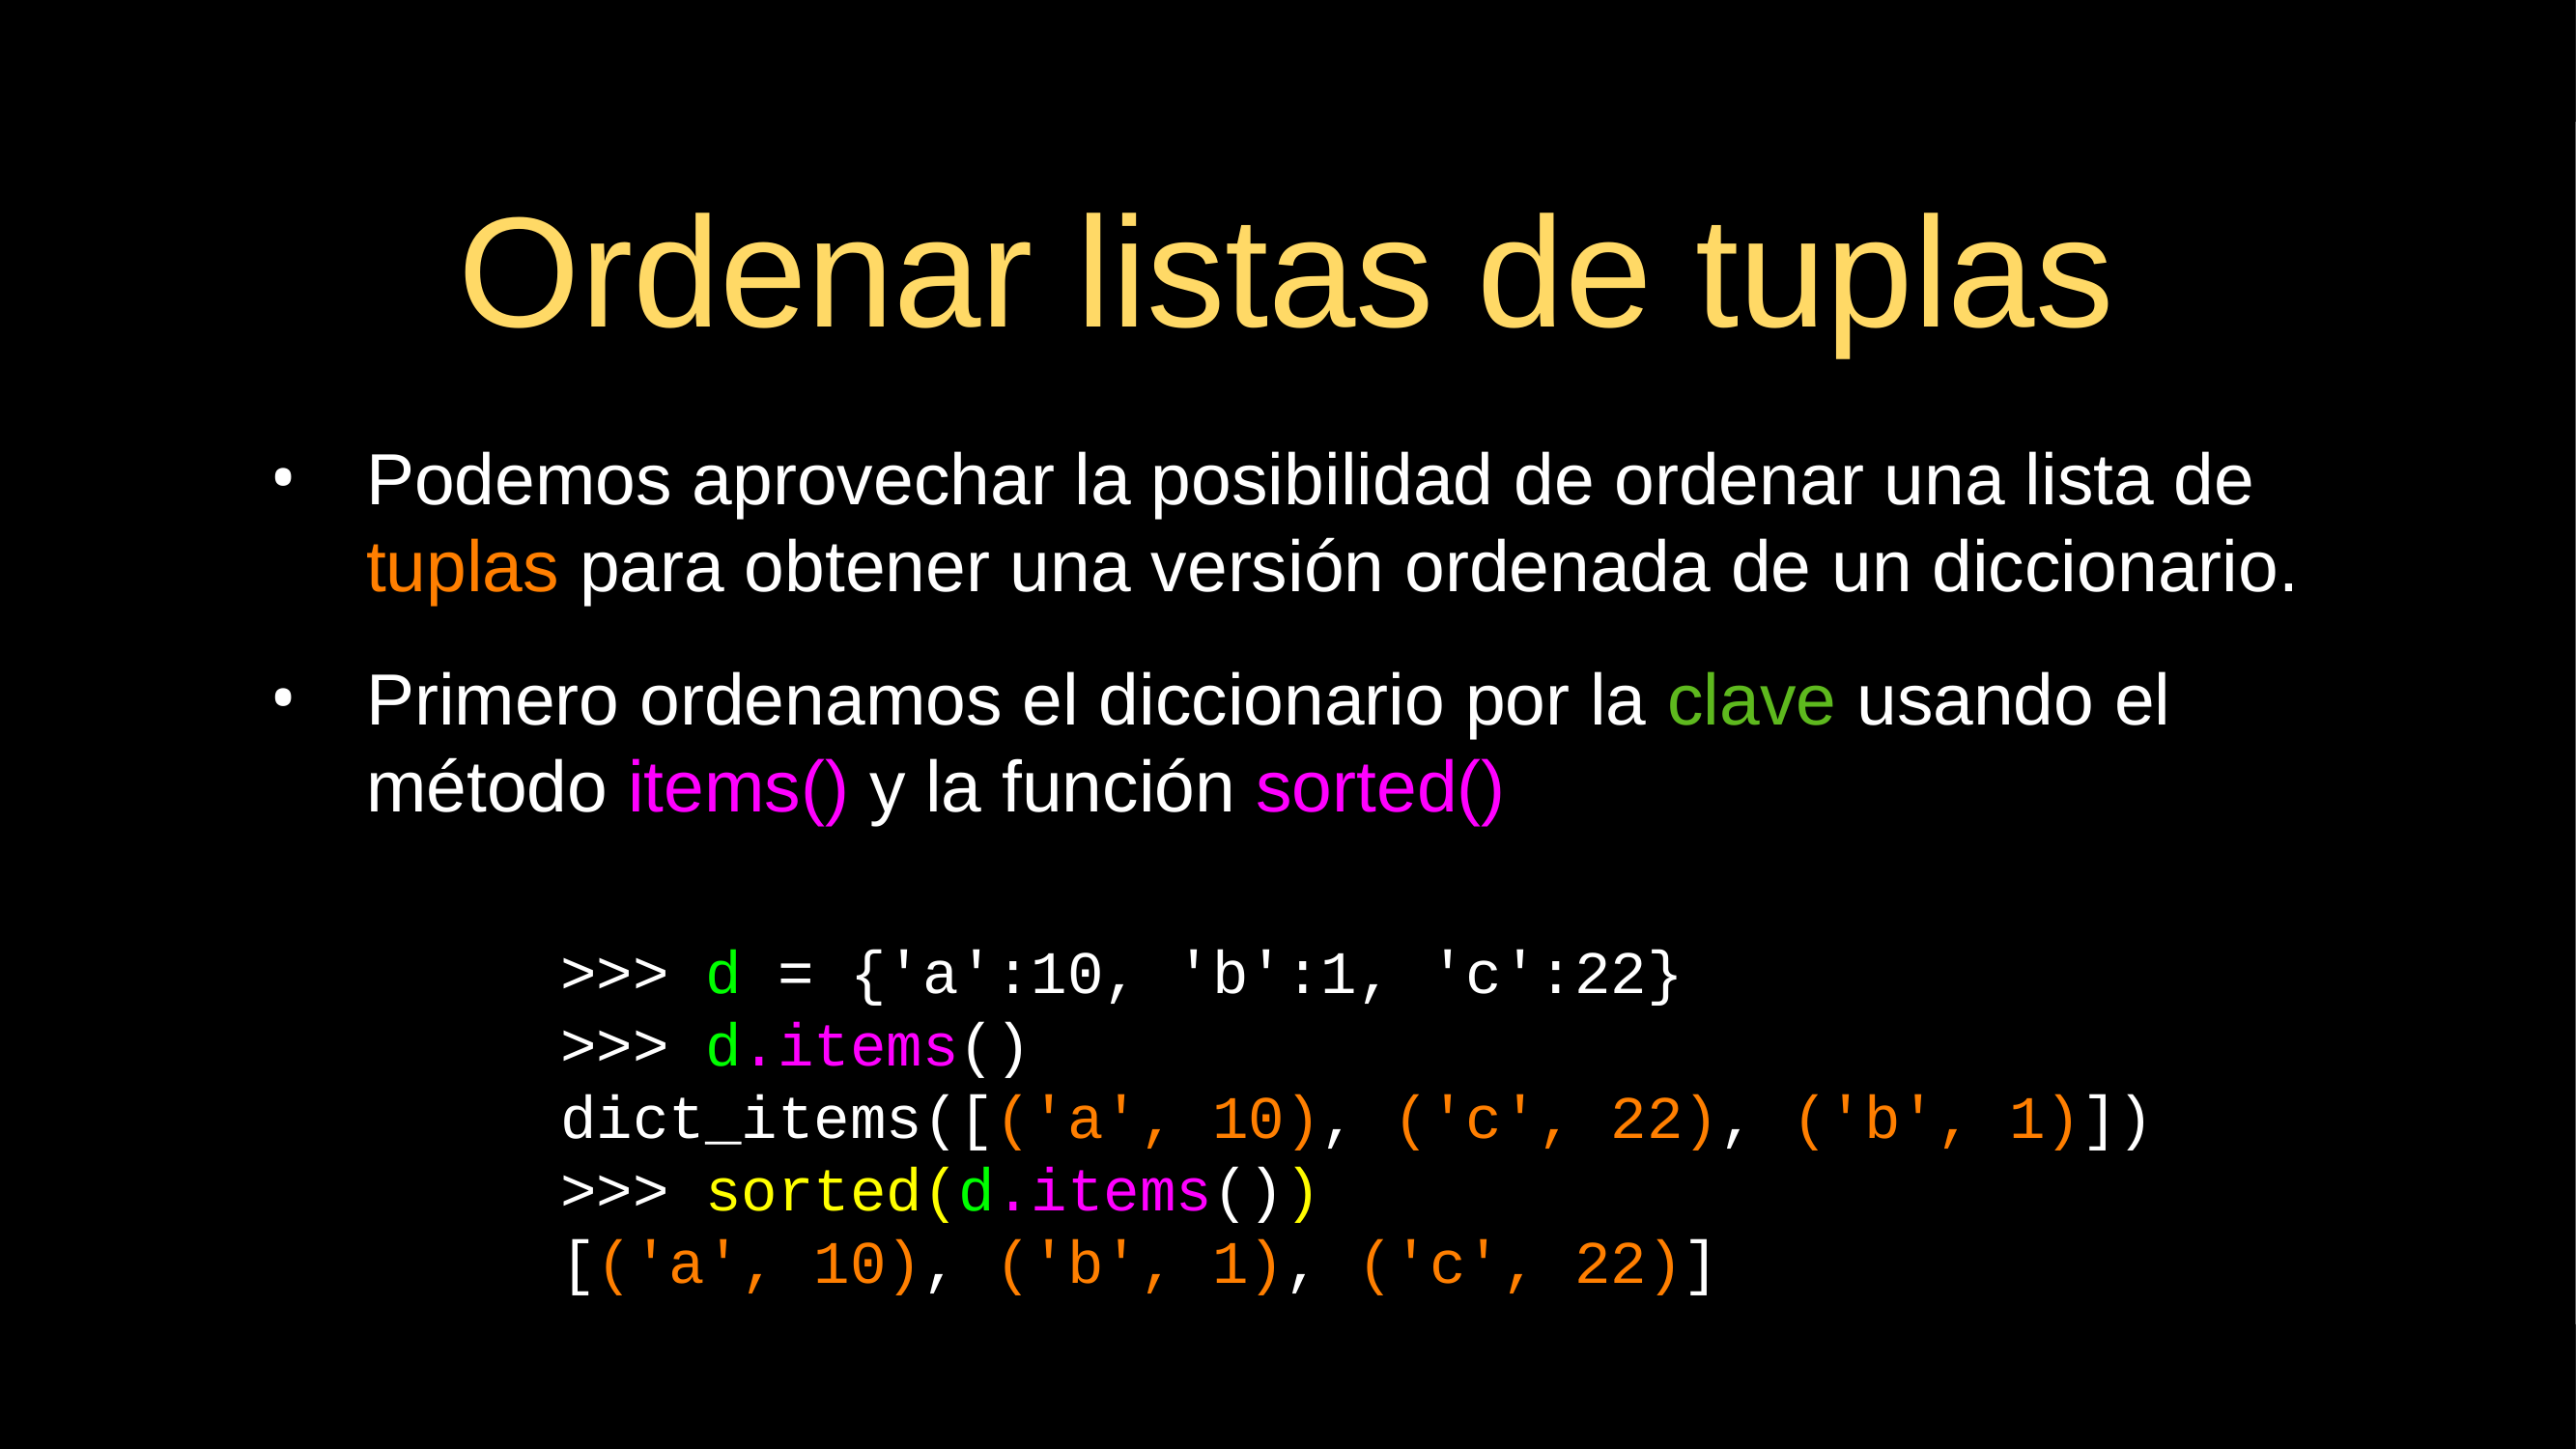

# Ordenar listas de tuplas
Podemos aprovechar la posibilidad de ordenar una lista de tuplas para obtener una versión ordenada de un diccionario.
Primero ordenamos el diccionario por la clave usando el método items() y la función sorted()
>>> d = {'a':10, 'b':1, 'c':22}
>>> d.items()
dict_items([('a', 10), ('c', 22), ('b', 1)])
>>> sorted(d.items())
[('a', 10), ('b', 1), ('c', 22)]